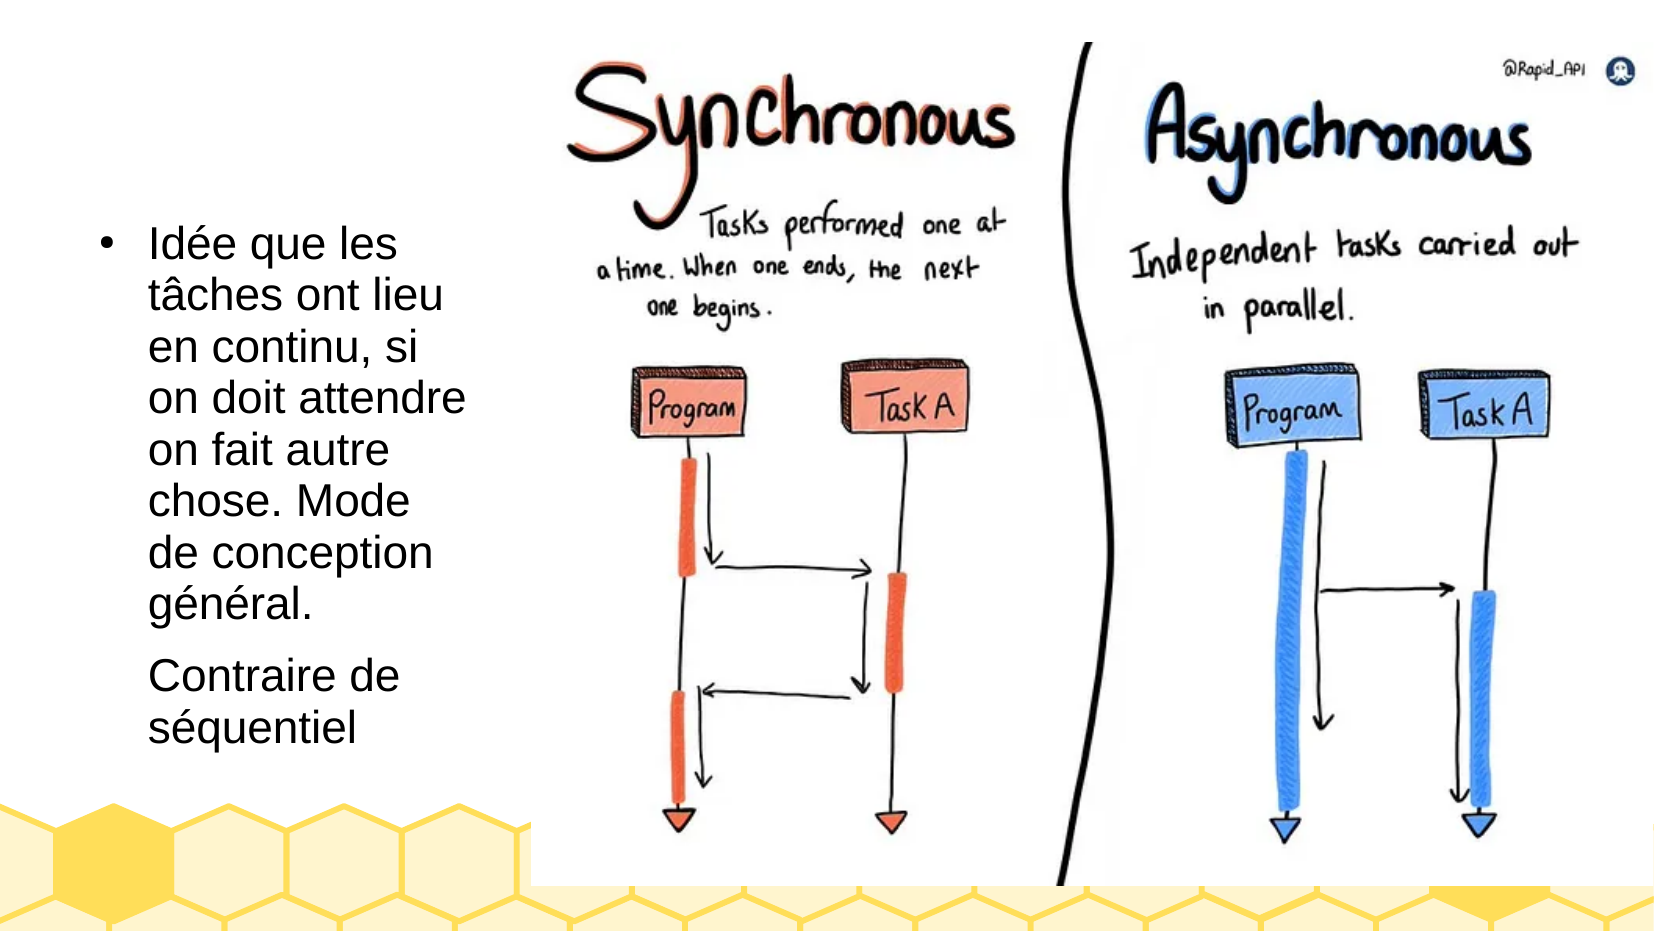

#
Idée que les tâches ont lieu en continu, si on doit attendre on fait autre chose. Mode de conception général.
Contraire de séquentiel